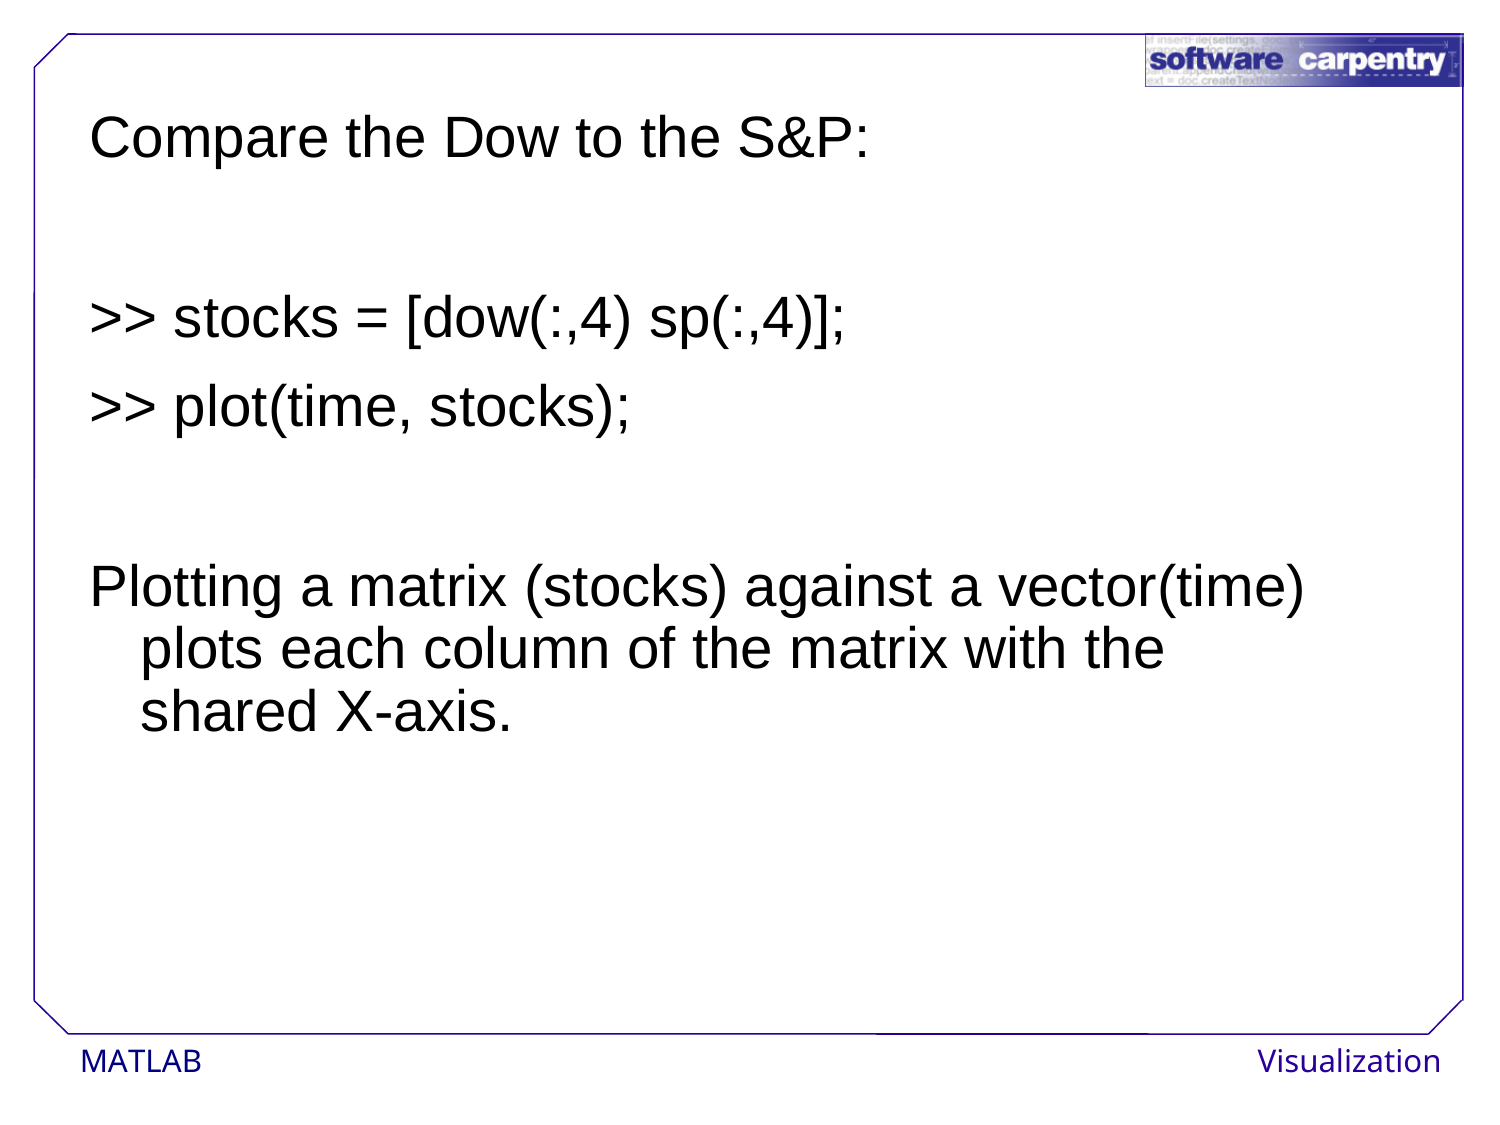

# Compare the Dow to the S&P:
>> stocks = [dow(:,4) sp(:,4)];
>> plot(time, stocks);
Plotting a matrix (stocks) against a vector(time) plots each column of the matrix with the shared X-axis.